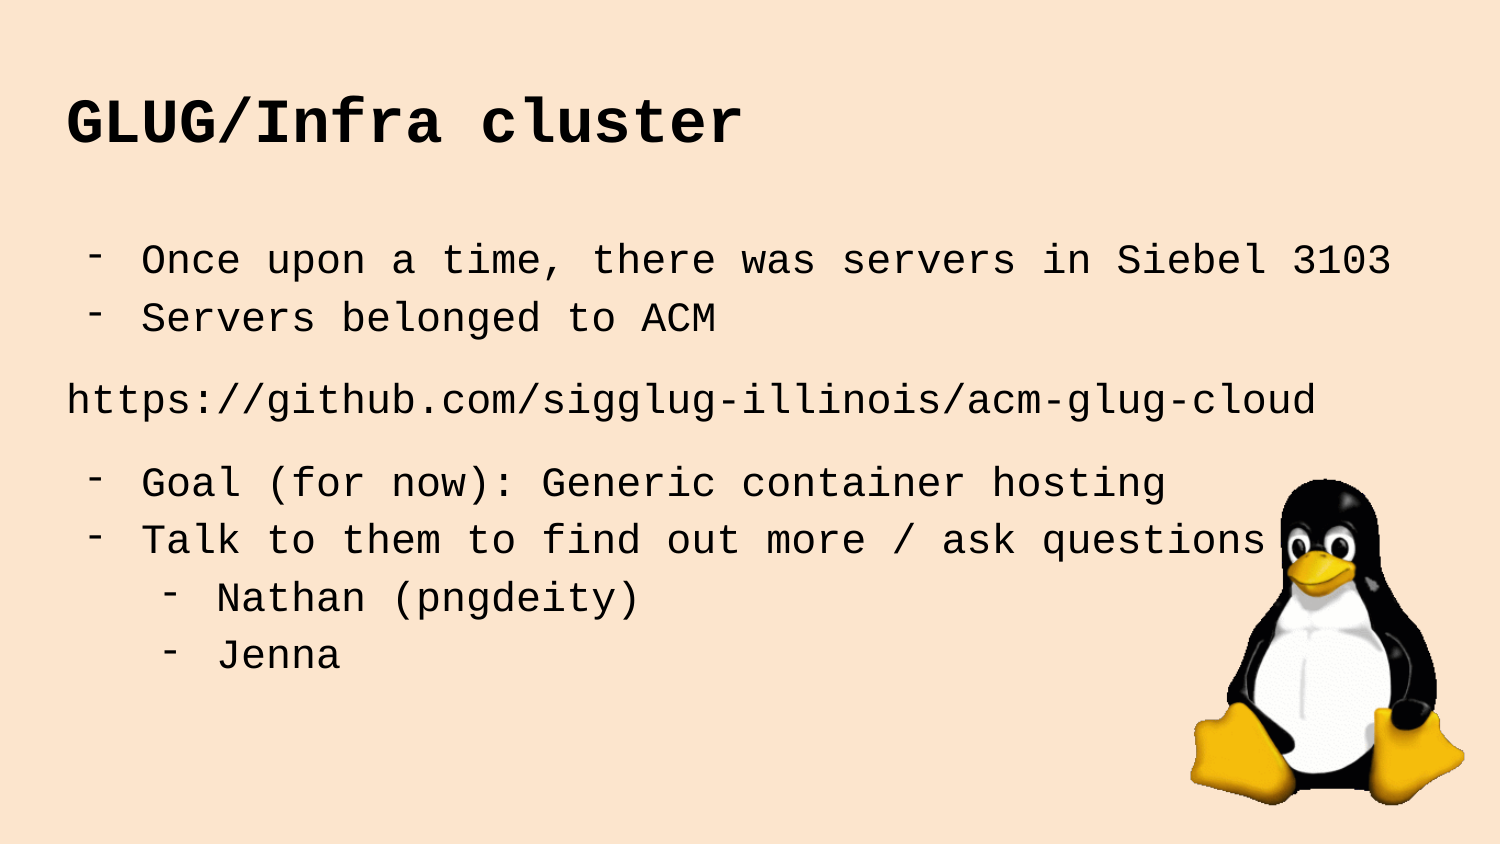

# GLUG/Infra cluster
Once upon a time, there was servers in Siebel 3103
Servers belonged to ACM
https://github.com/sigglug-illinois/acm-glug-cloud
Goal (for now): Generic container hosting
Talk to them to find out more / ask questions
Nathan (pngdeity)
Jenna